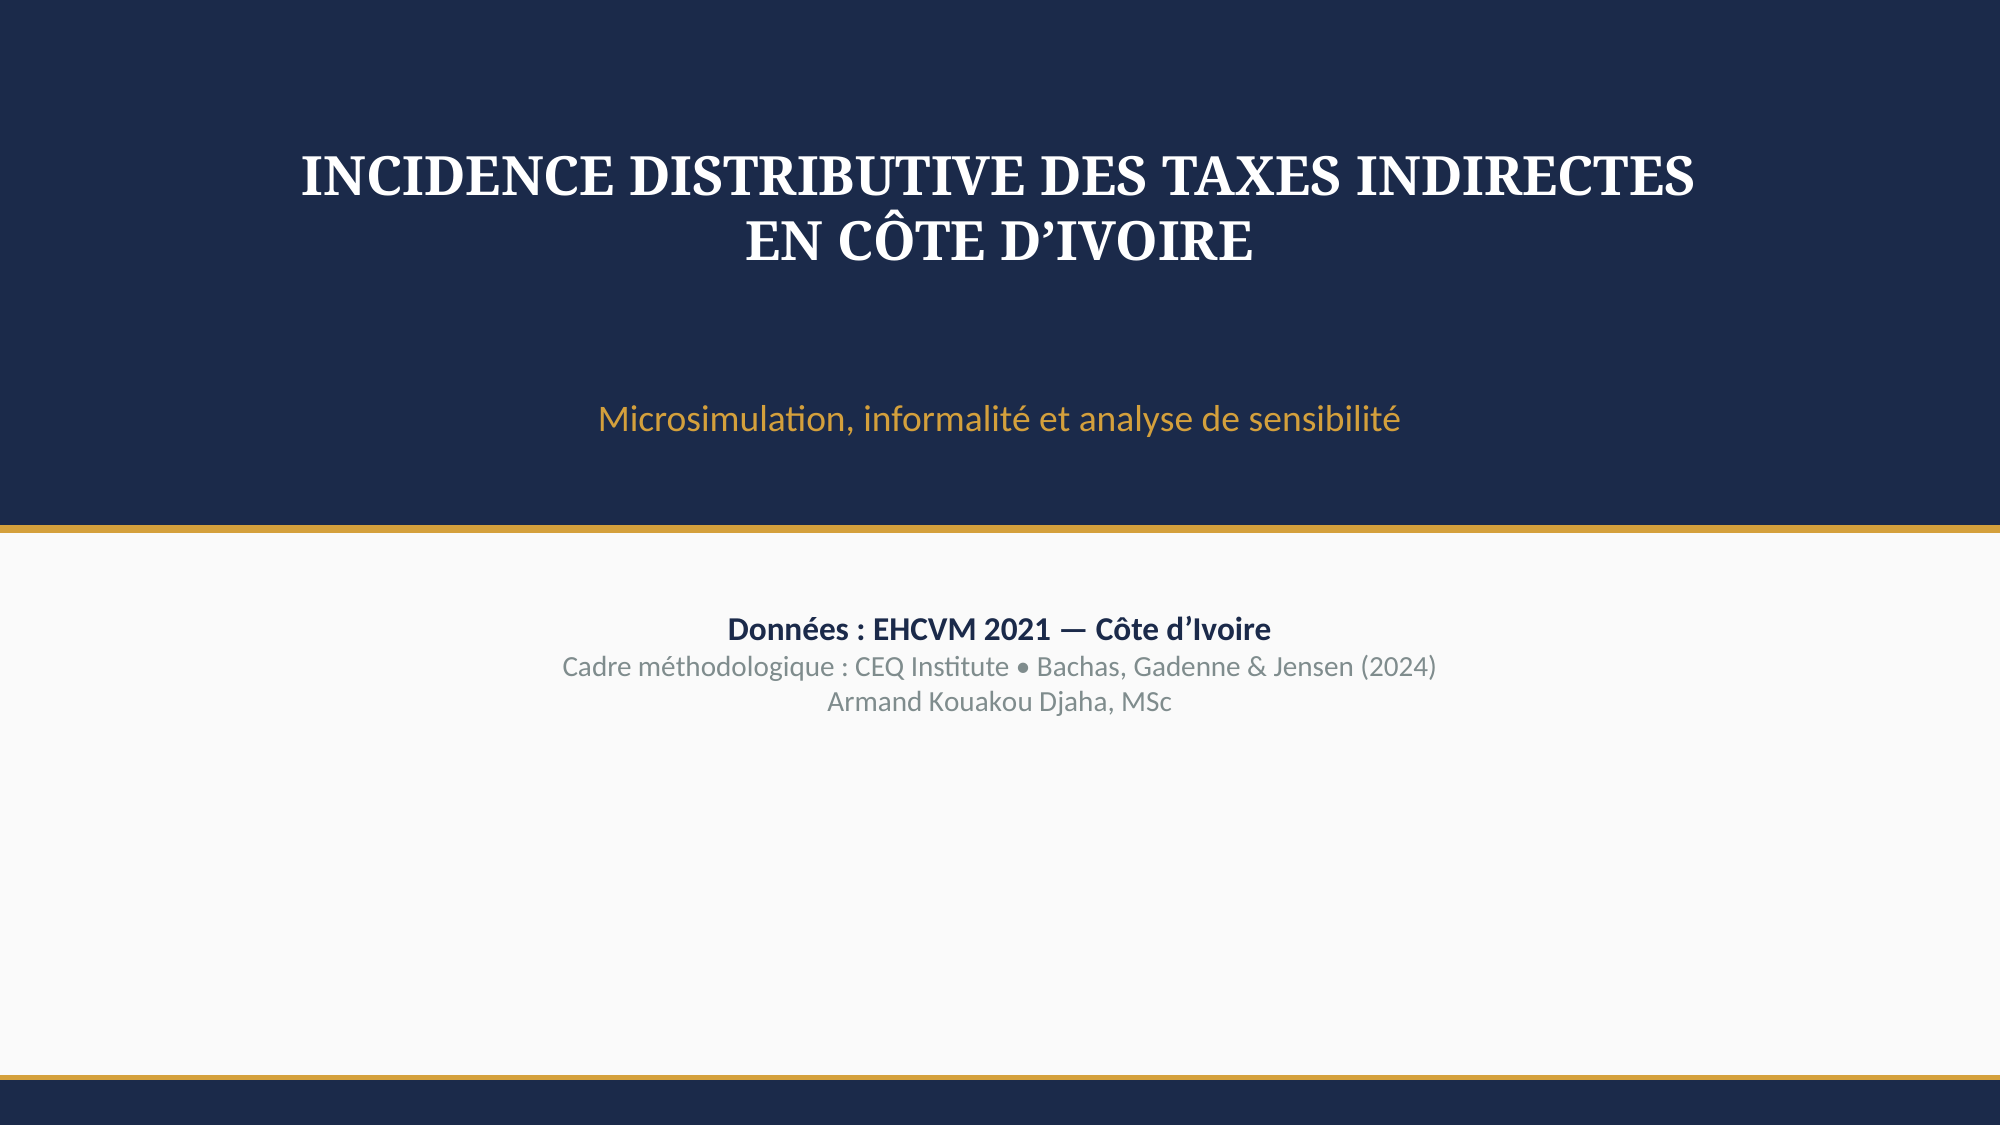

INCIDENCE DISTRIBUTIVE DES TAXES INDIRECTES
EN CÔTE D’IVOIRE
Microsimulation, informalité et analyse de sensibilité
Données : EHCVM 2021 — Côte d’Ivoire
Cadre méthodologique : CEQ Institute • Bachas, Gadenne & Jensen (2024)
Armand Kouakou Djaha, MSc